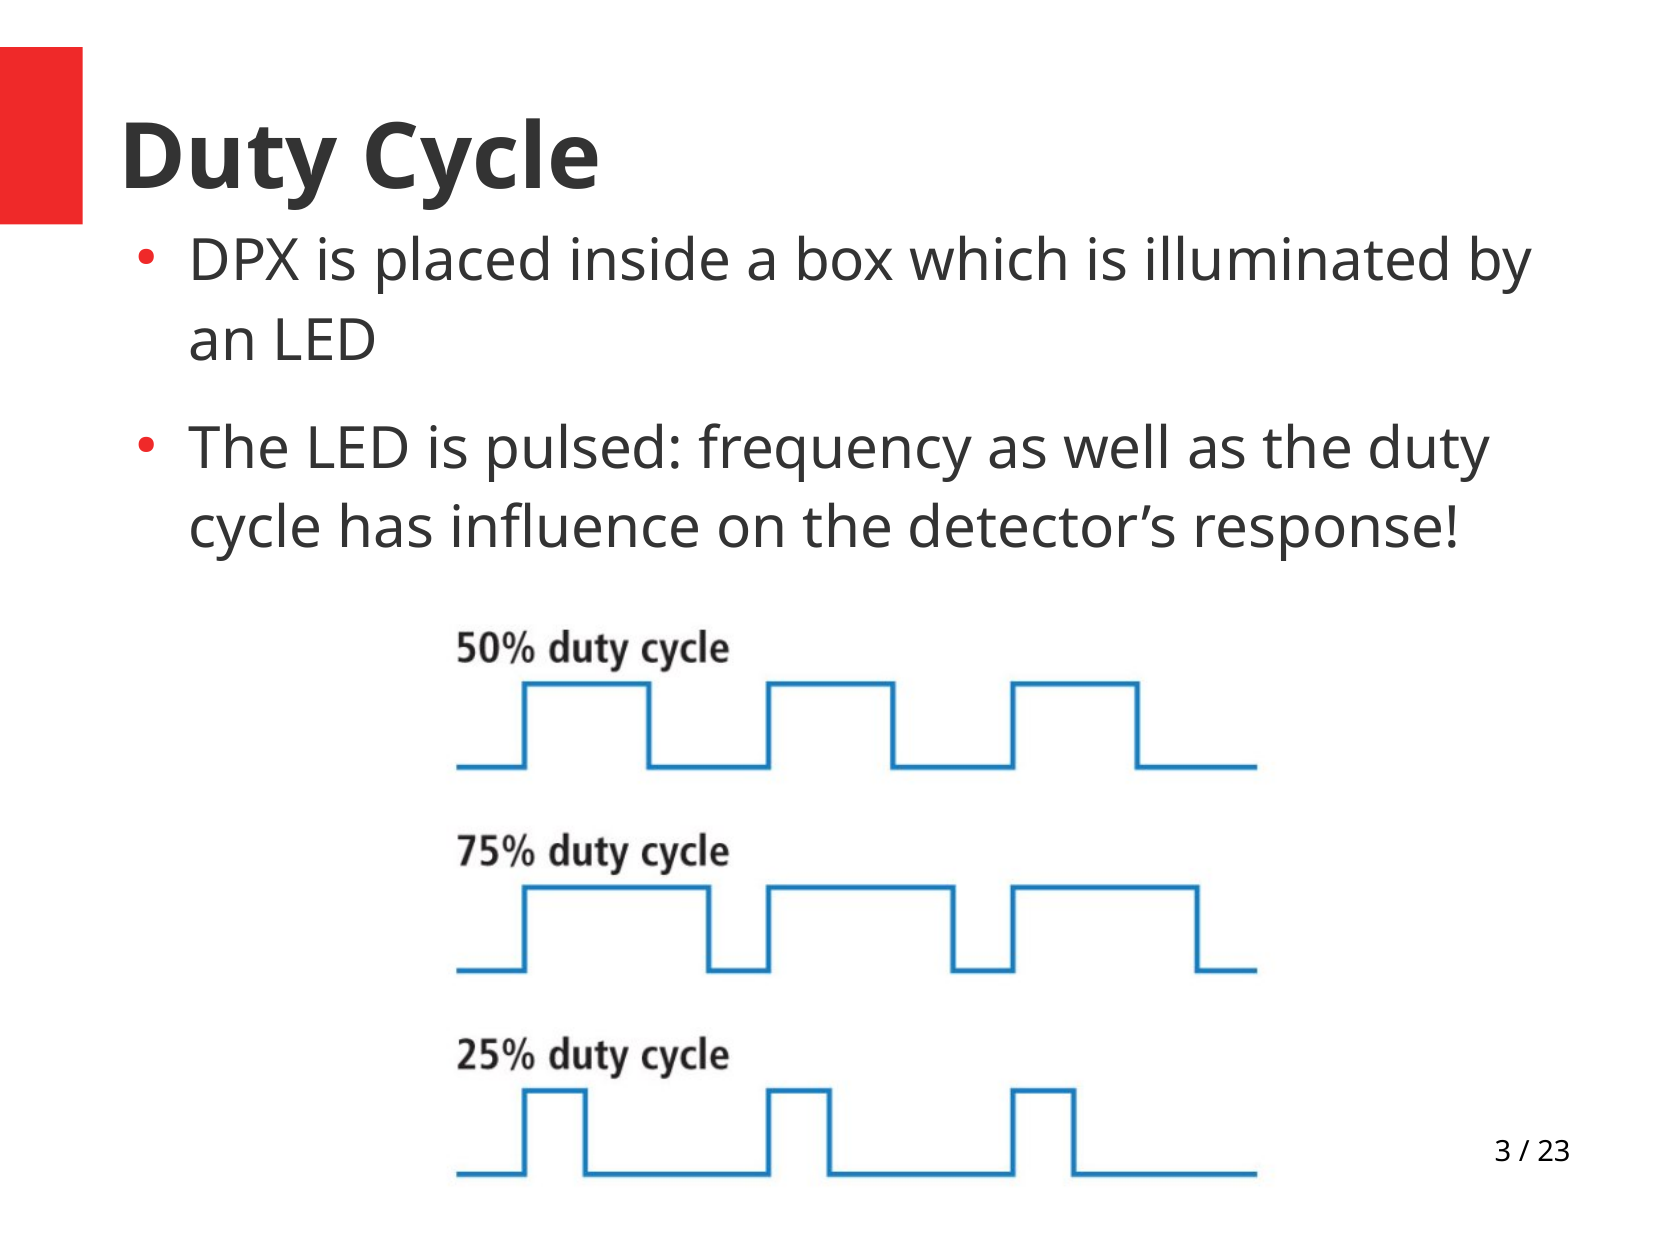

# Duty Cycle
DPX is placed inside a box which is illuminated by an LED
The LED is pulsed: frequency as well as the duty cycle has influence on the detector’s response!
3